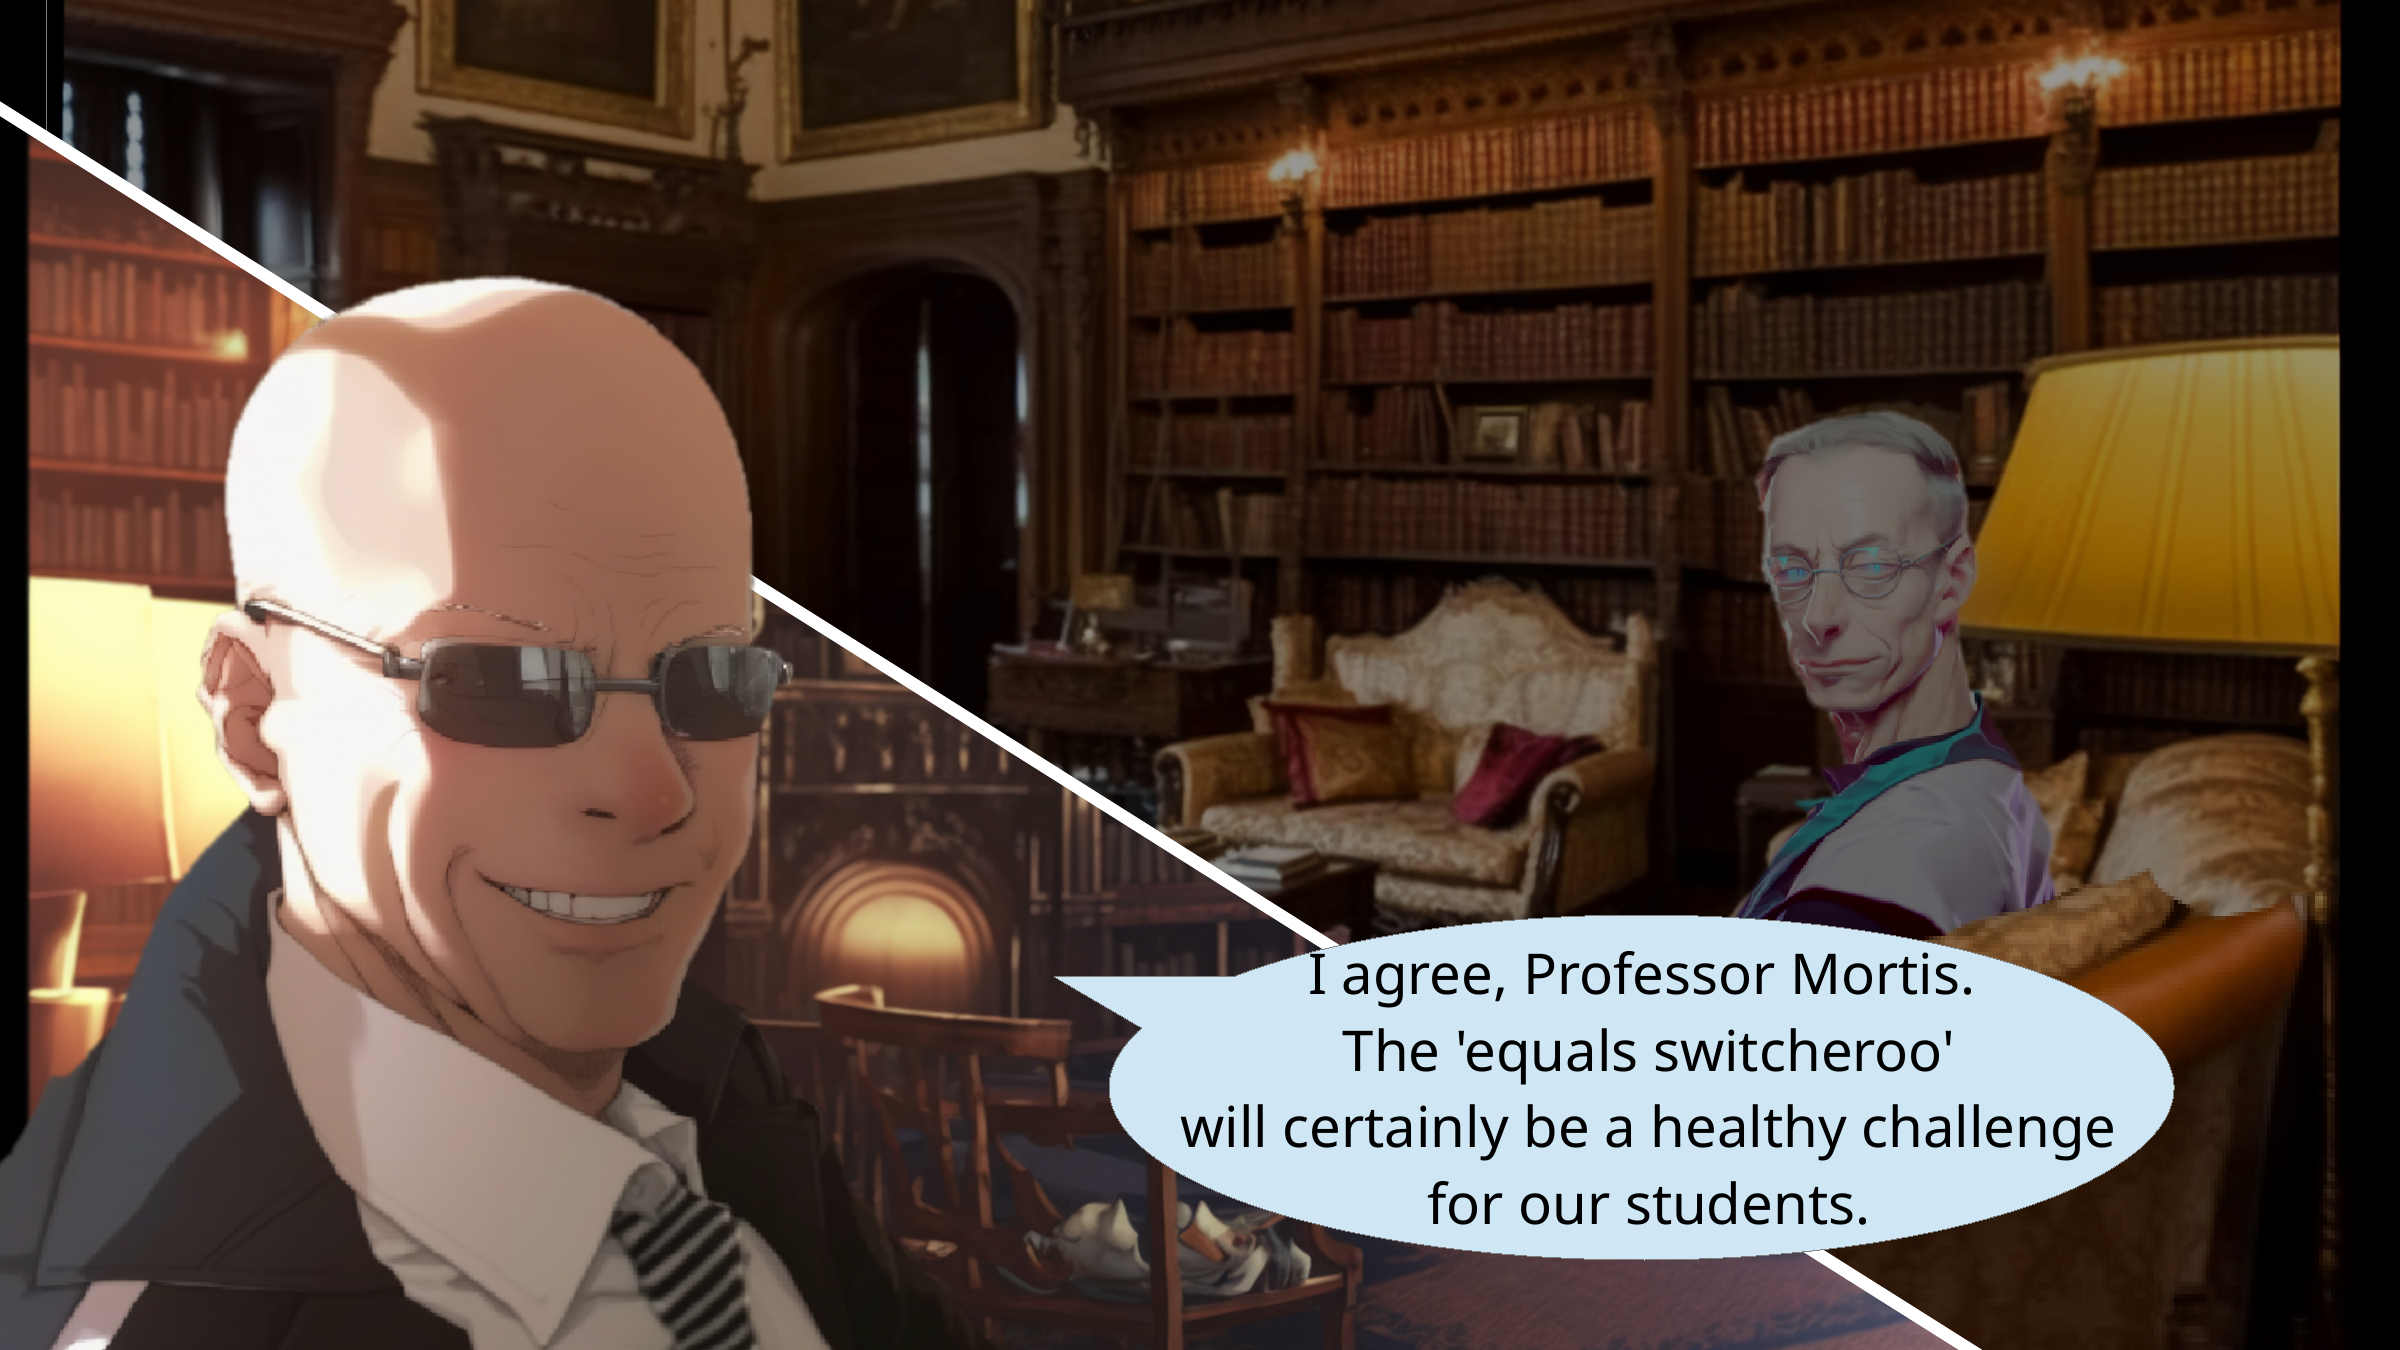

I agree, Professor Mortis.
 The 'equals switcheroo'
 will certainly be a healthy challenge
 for our students.